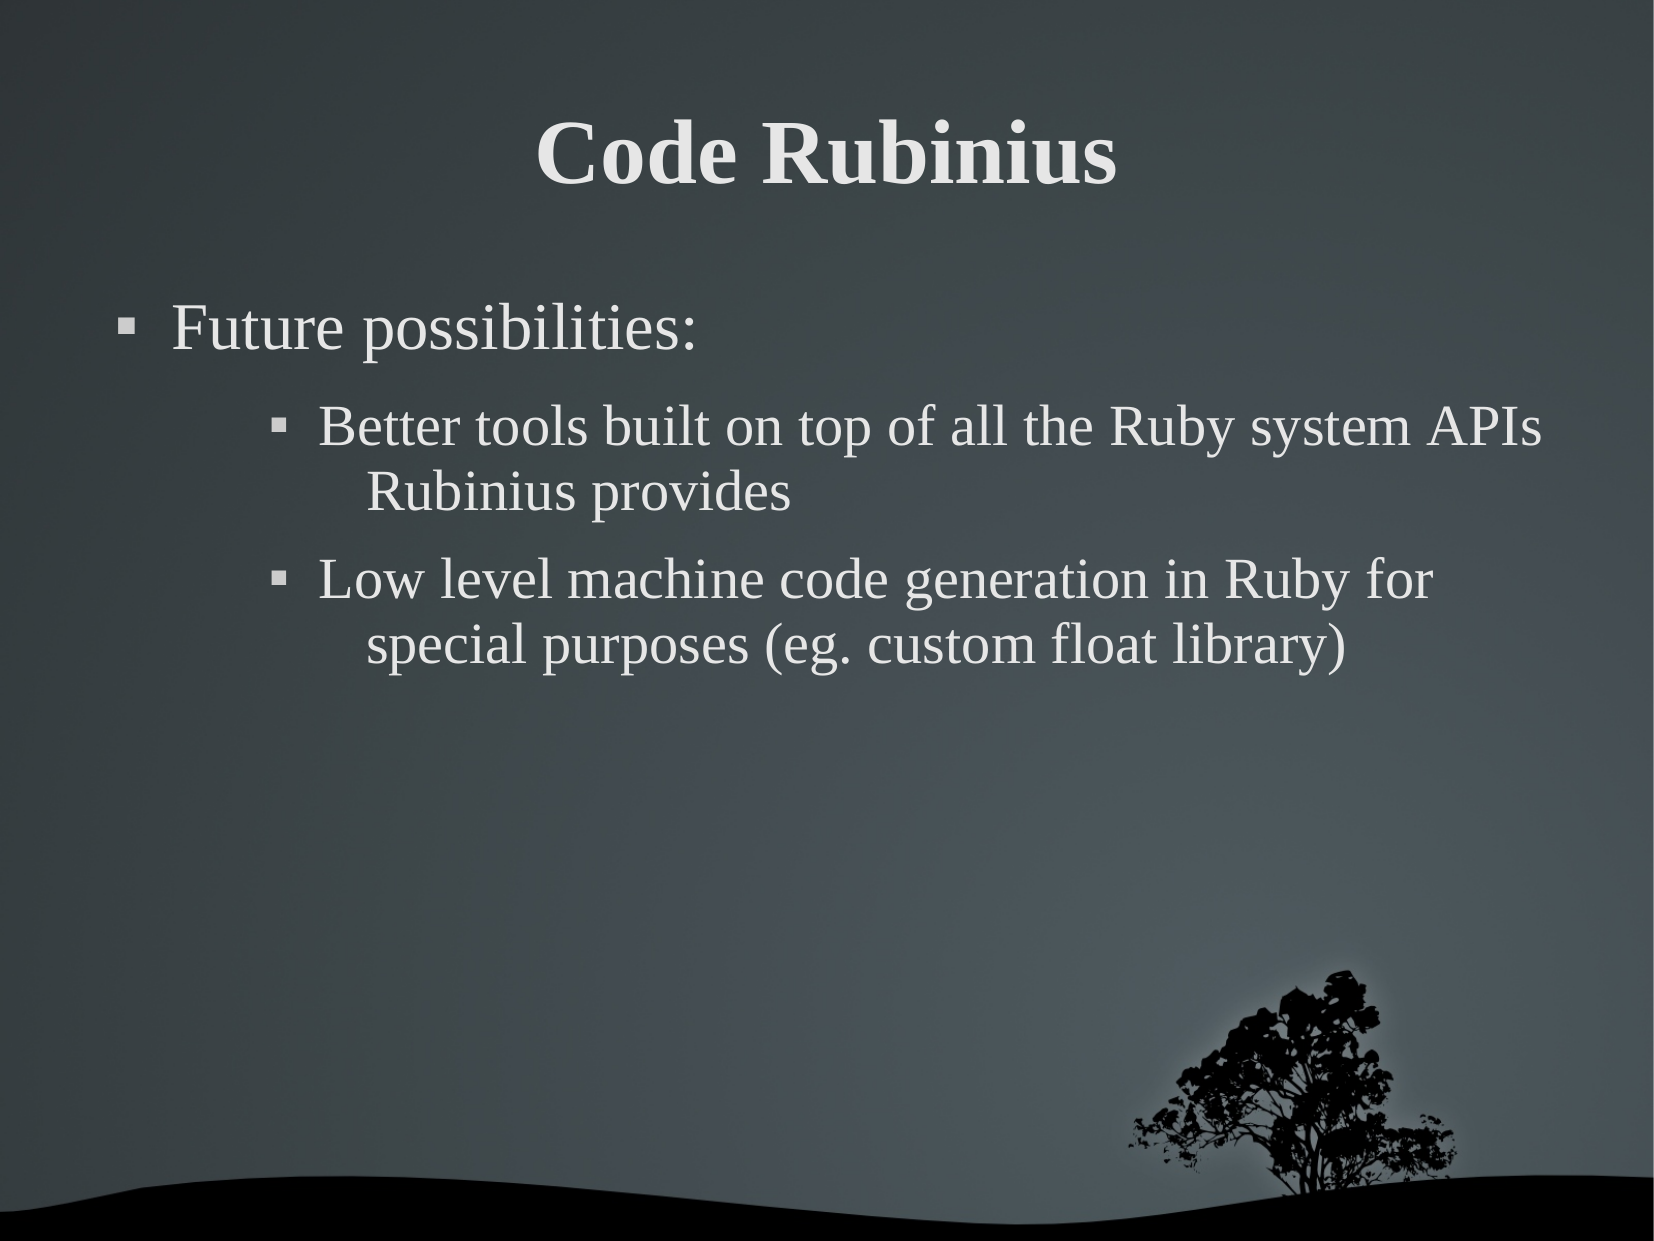

# Code Rubinius
Future possibilities:
Better tools built on top of all the Ruby system APIs Rubinius provides
Low level machine code generation in Ruby for special purposes (eg. custom float library)